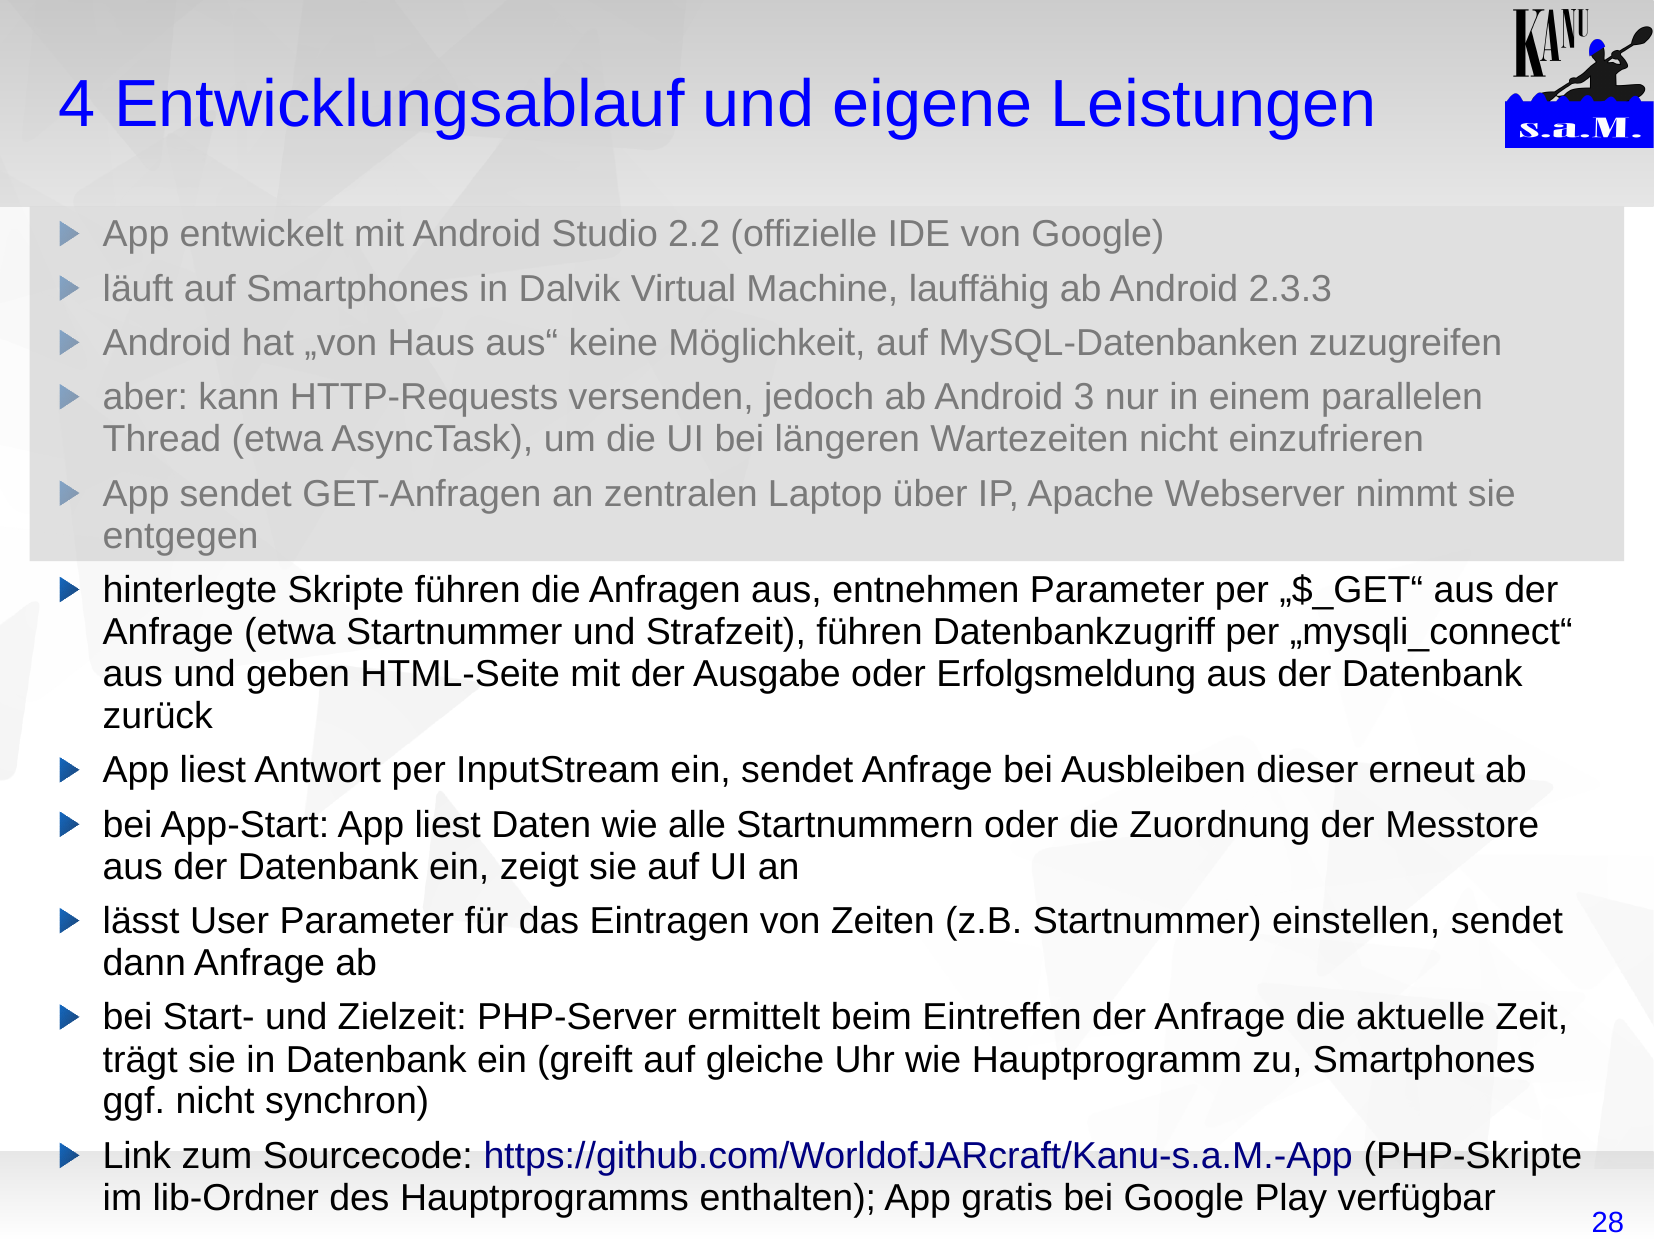

# 4 Entwicklungsablauf und eigene Leistungen
App entwickelt mit Android Studio 2.2 (offizielle IDE von Google)
läuft auf Smartphones in Dalvik Virtual Machine, lauffähig ab Android 2.3.3
Android hat „von Haus aus“ keine Möglichkeit, auf MySQL-Datenbanken zuzugreifen
aber: kann HTTP-Requests versenden, jedoch ab Android 3 nur in einem parallelen Thread (etwa AsyncTask), um die UI bei längeren Wartezeiten nicht einzufrieren
App sendet GET-Anfragen an zentralen Laptop über IP, Apache Webserver nimmt sie entgegen
hinterlegte Skripte führen die Anfragen aus, entnehmen Parameter per „$_GET“ aus der Anfrage (etwa Startnummer und Strafzeit), führen Datenbankzugriff per „mysqli_connect“ aus und geben HTML-Seite mit der Ausgabe oder Erfolgsmeldung aus der Datenbank zurück
App liest Antwort per InputStream ein, sendet Anfrage bei Ausbleiben dieser erneut ab
bei App-Start: App liest Daten wie alle Startnummern oder die Zuordnung der Messtore aus der Datenbank ein, zeigt sie auf UI an
lässt User Parameter für das Eintragen von Zeiten (z.B. Startnummer) einstellen, sendet dann Anfrage ab
bei Start- und Zielzeit: PHP-Server ermittelt beim Eintreffen der Anfrage die aktuelle Zeit, trägt sie in Datenbank ein (greift auf gleiche Uhr wie Hauptprogramm zu, Smartphones 	 ggf. nicht synchron)
Link zum Sourcecode: https://github.com/WorldofJARcraft/Kanu-s.a.M.-App (PHP-Skripte im lib-Ordner des Hauptprogramms enthalten); App gratis bei Google Play verfügbar
28